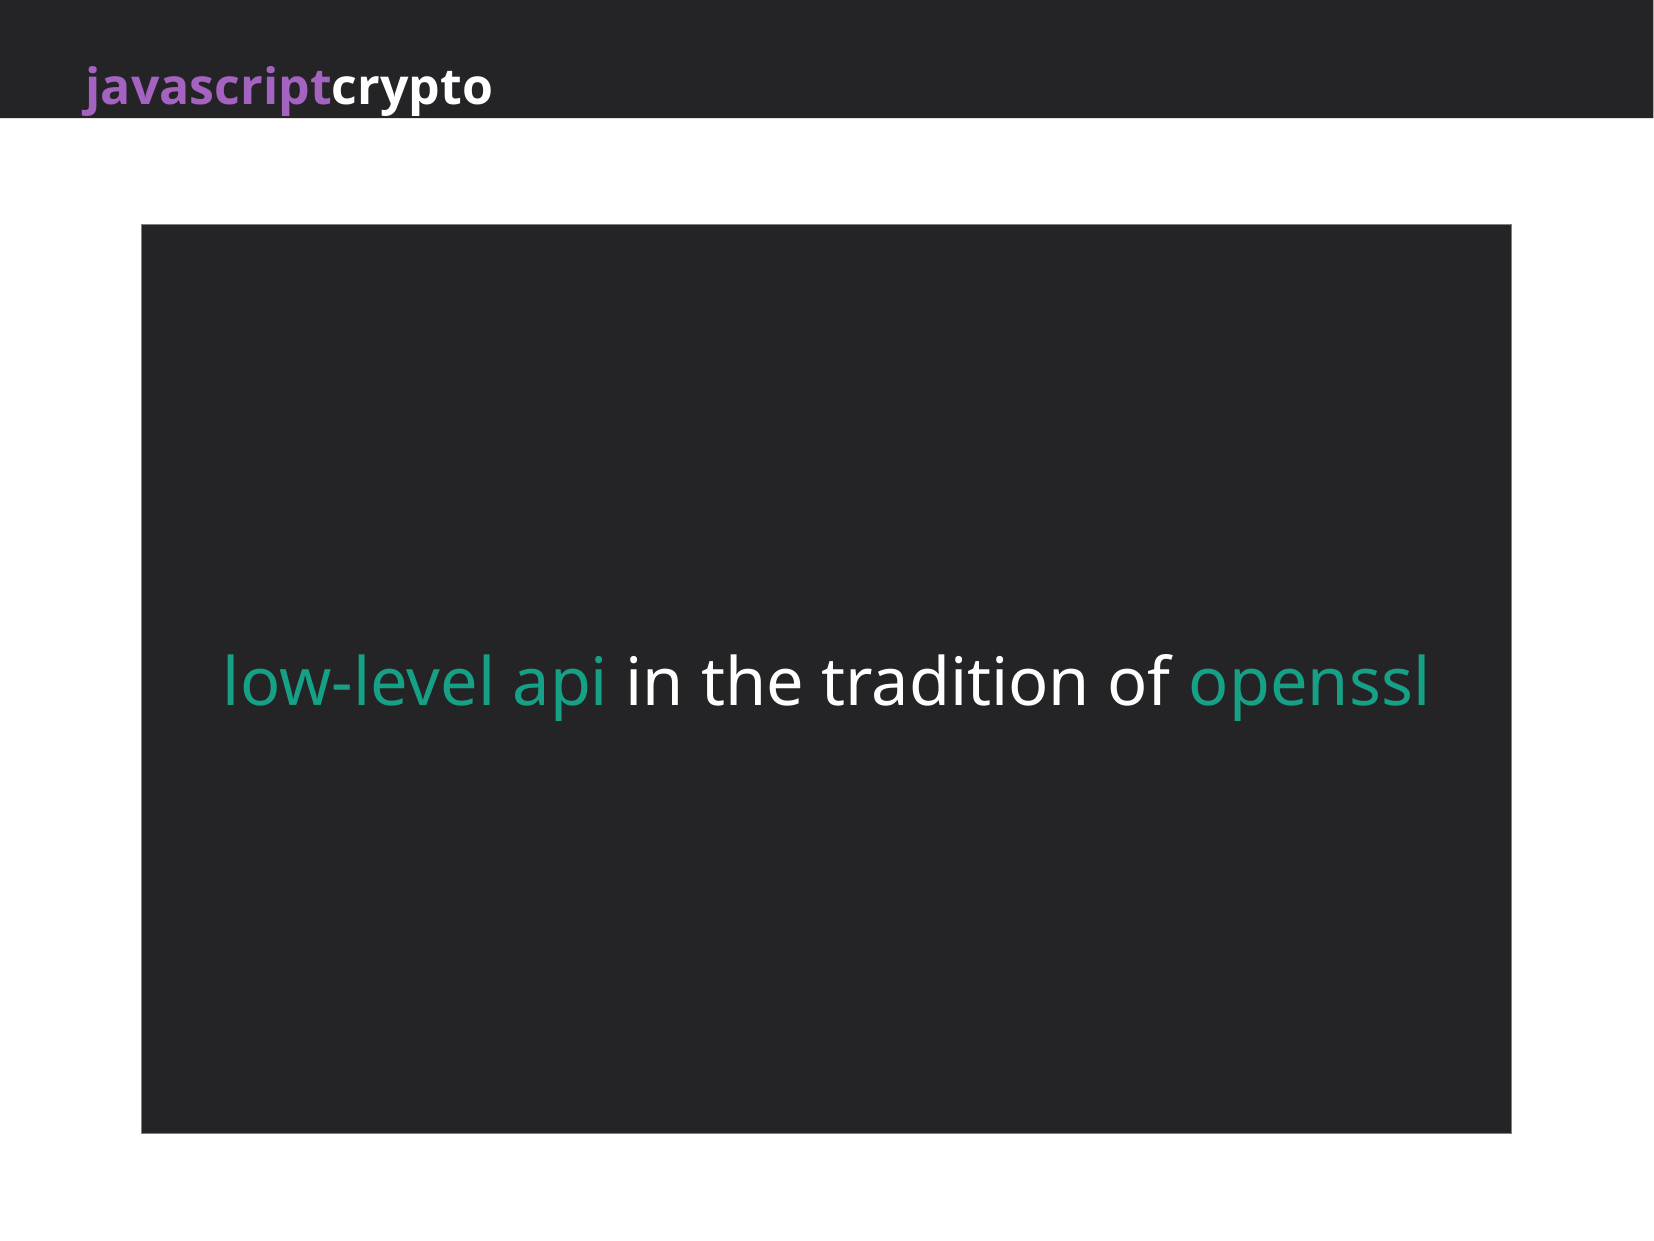

javascriptcrypto
low-level api in the tradition of openssl